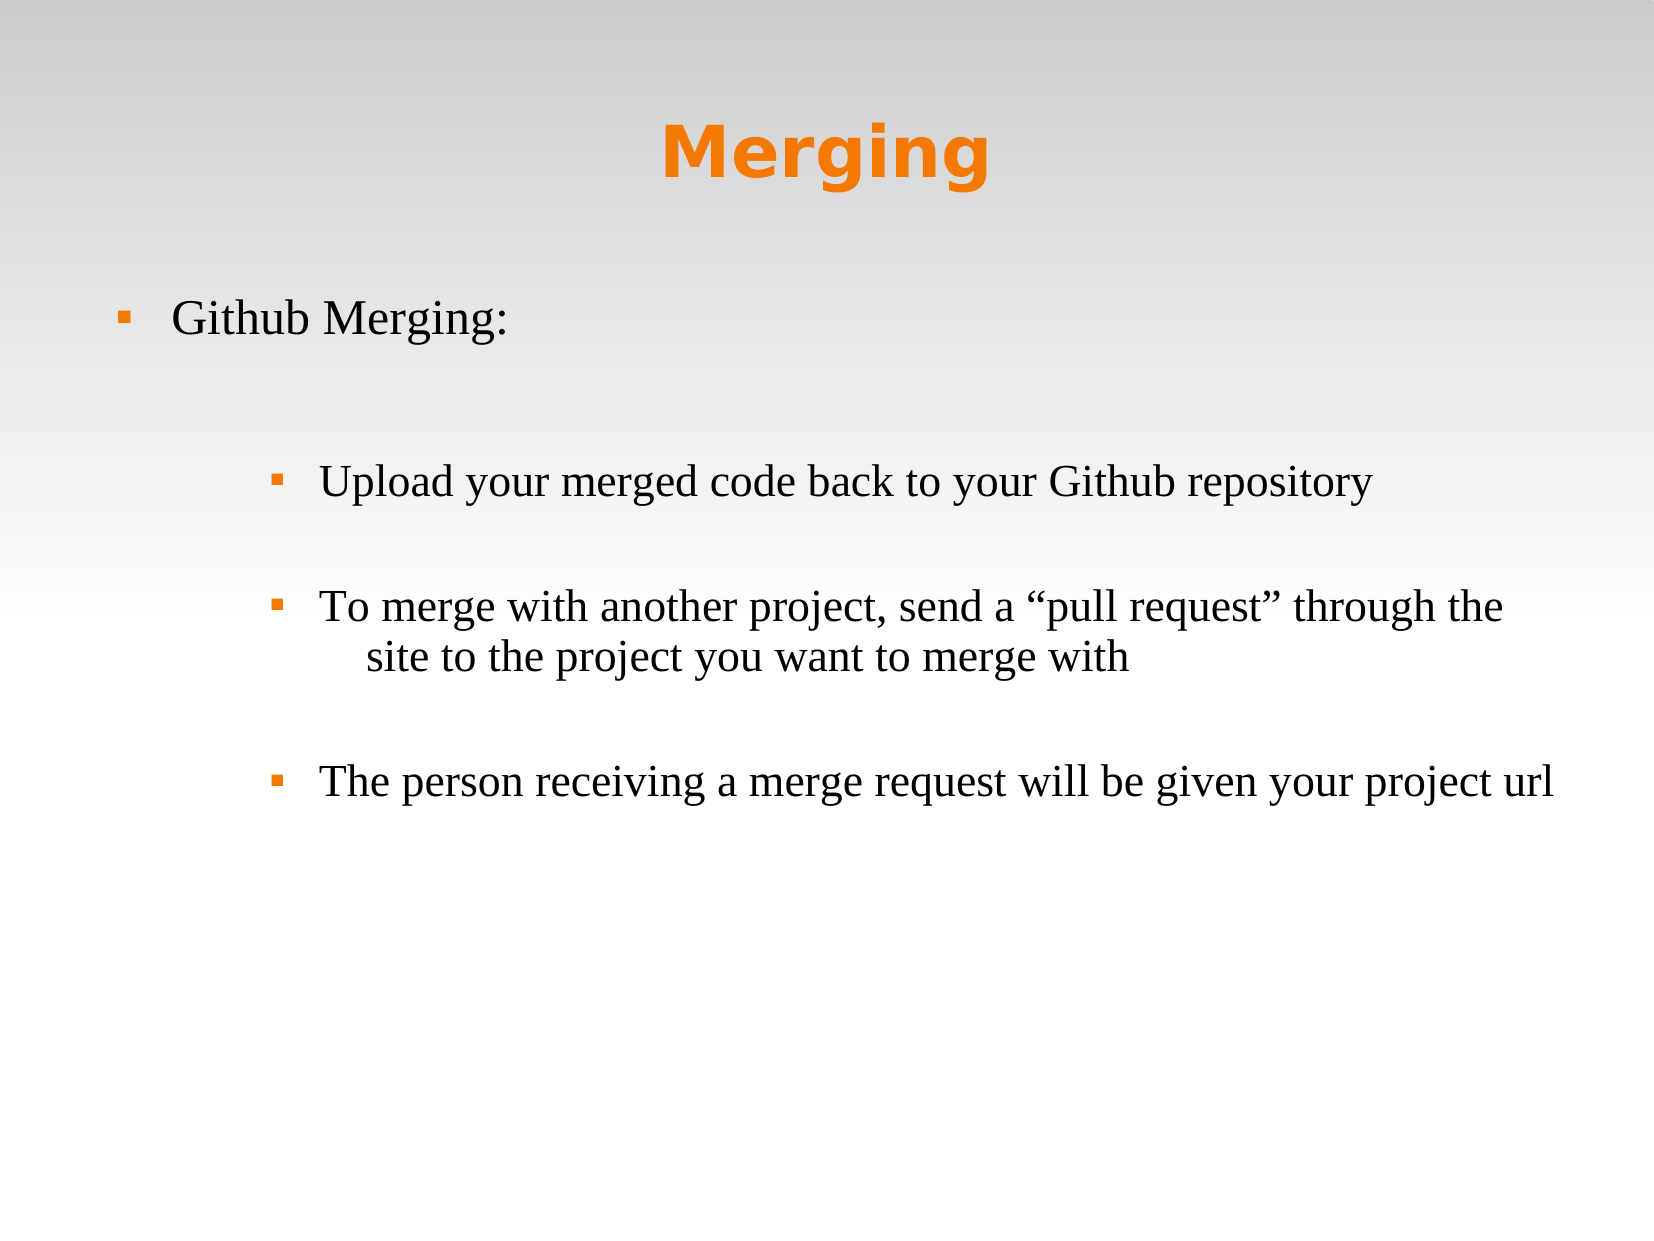

# Merging
Github Merging:
Upload your merged code back to your Github repository
To merge with another project, send a “pull request” through the site to the project you want to merge with
The person receiving a merge request will be given your project url